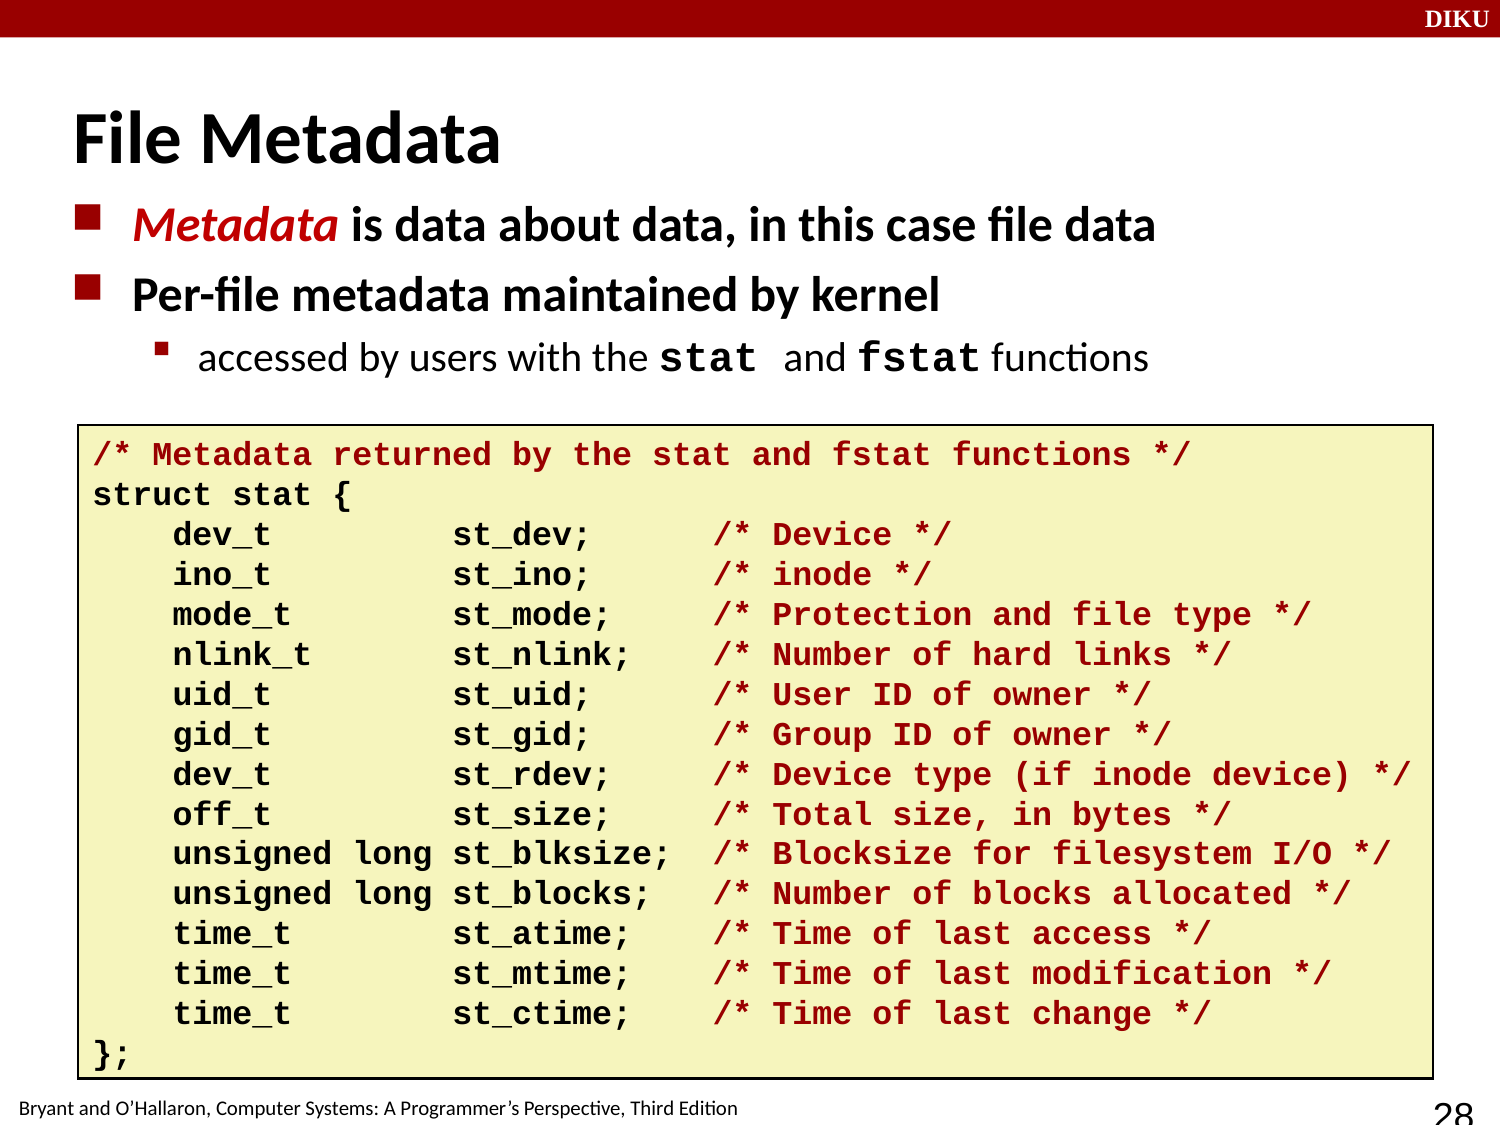

File Metadata
Metadata is data about data, in this case file data
Per-file metadata maintained by kernel
accessed by users with the stat and fstat functions
/* Metadata returned by the stat and fstat functions */
struct stat {
 dev_t st_dev; /* Device */
 ino_t st_ino; /* inode */
 mode_t st_mode; /* Protection and file type */
 nlink_t st_nlink; /* Number of hard links */
 uid_t st_uid; /* User ID of owner */
 gid_t st_gid; /* Group ID of owner */
 dev_t st_rdev; /* Device type (if inode device) */
 off_t st_size; /* Total size, in bytes */
 unsigned long st_blksize; /* Blocksize for filesystem I/O */
 unsigned long st_blocks; /* Number of blocks allocated */
 time_t st_atime; /* Time of last access */
 time_t st_mtime; /* Time of last modification */
 time_t st_ctime; /* Time of last change */
};